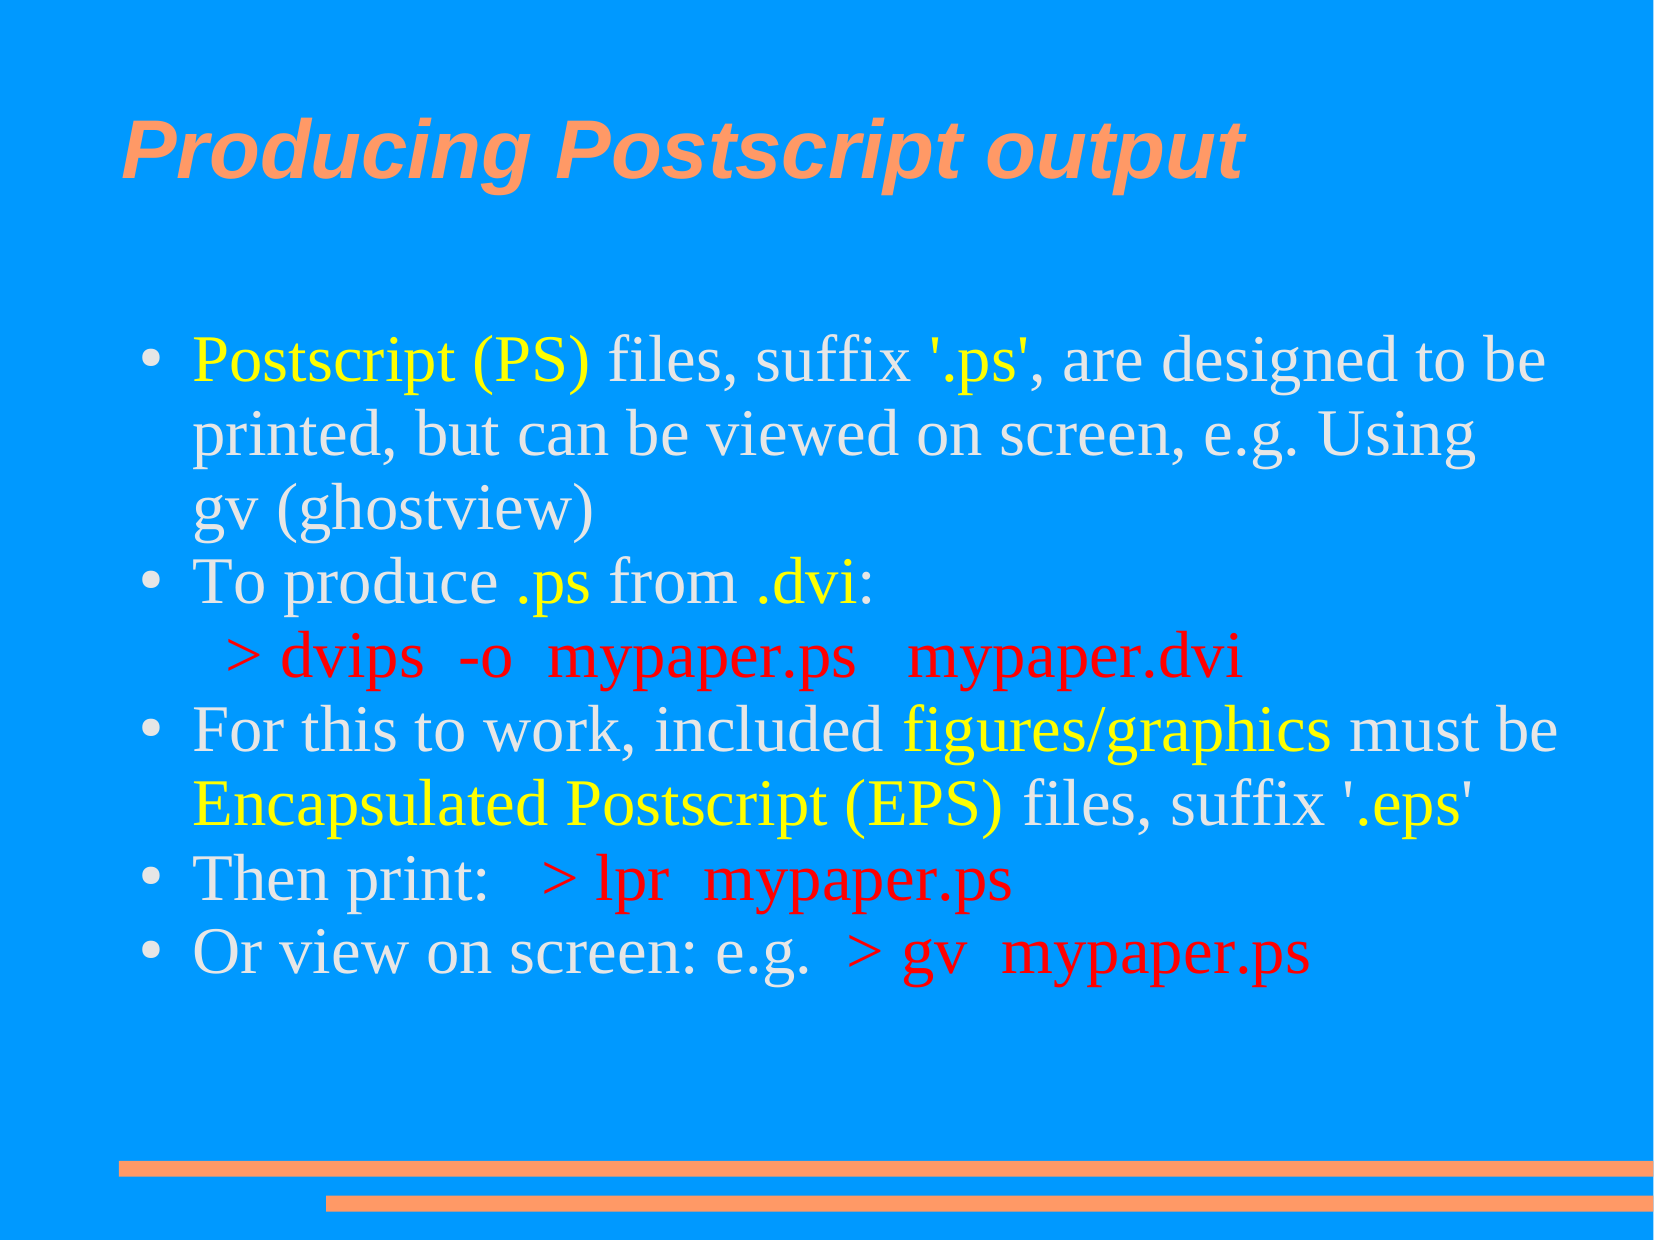

# Producing Postscript output
Postscript (PS) files, suffix '.ps', are designed to be printed, but can be viewed on screen, e.g. Using gv (ghostview)
To produce .ps from .dvi: > dvips -o mypaper.ps mypaper.dvi
For this to work, included figures/graphics must be Encapsulated Postscript (EPS) files, suffix '.eps'
Then print: > lpr mypaper.ps
Or view on screen: e.g. > gv mypaper.ps